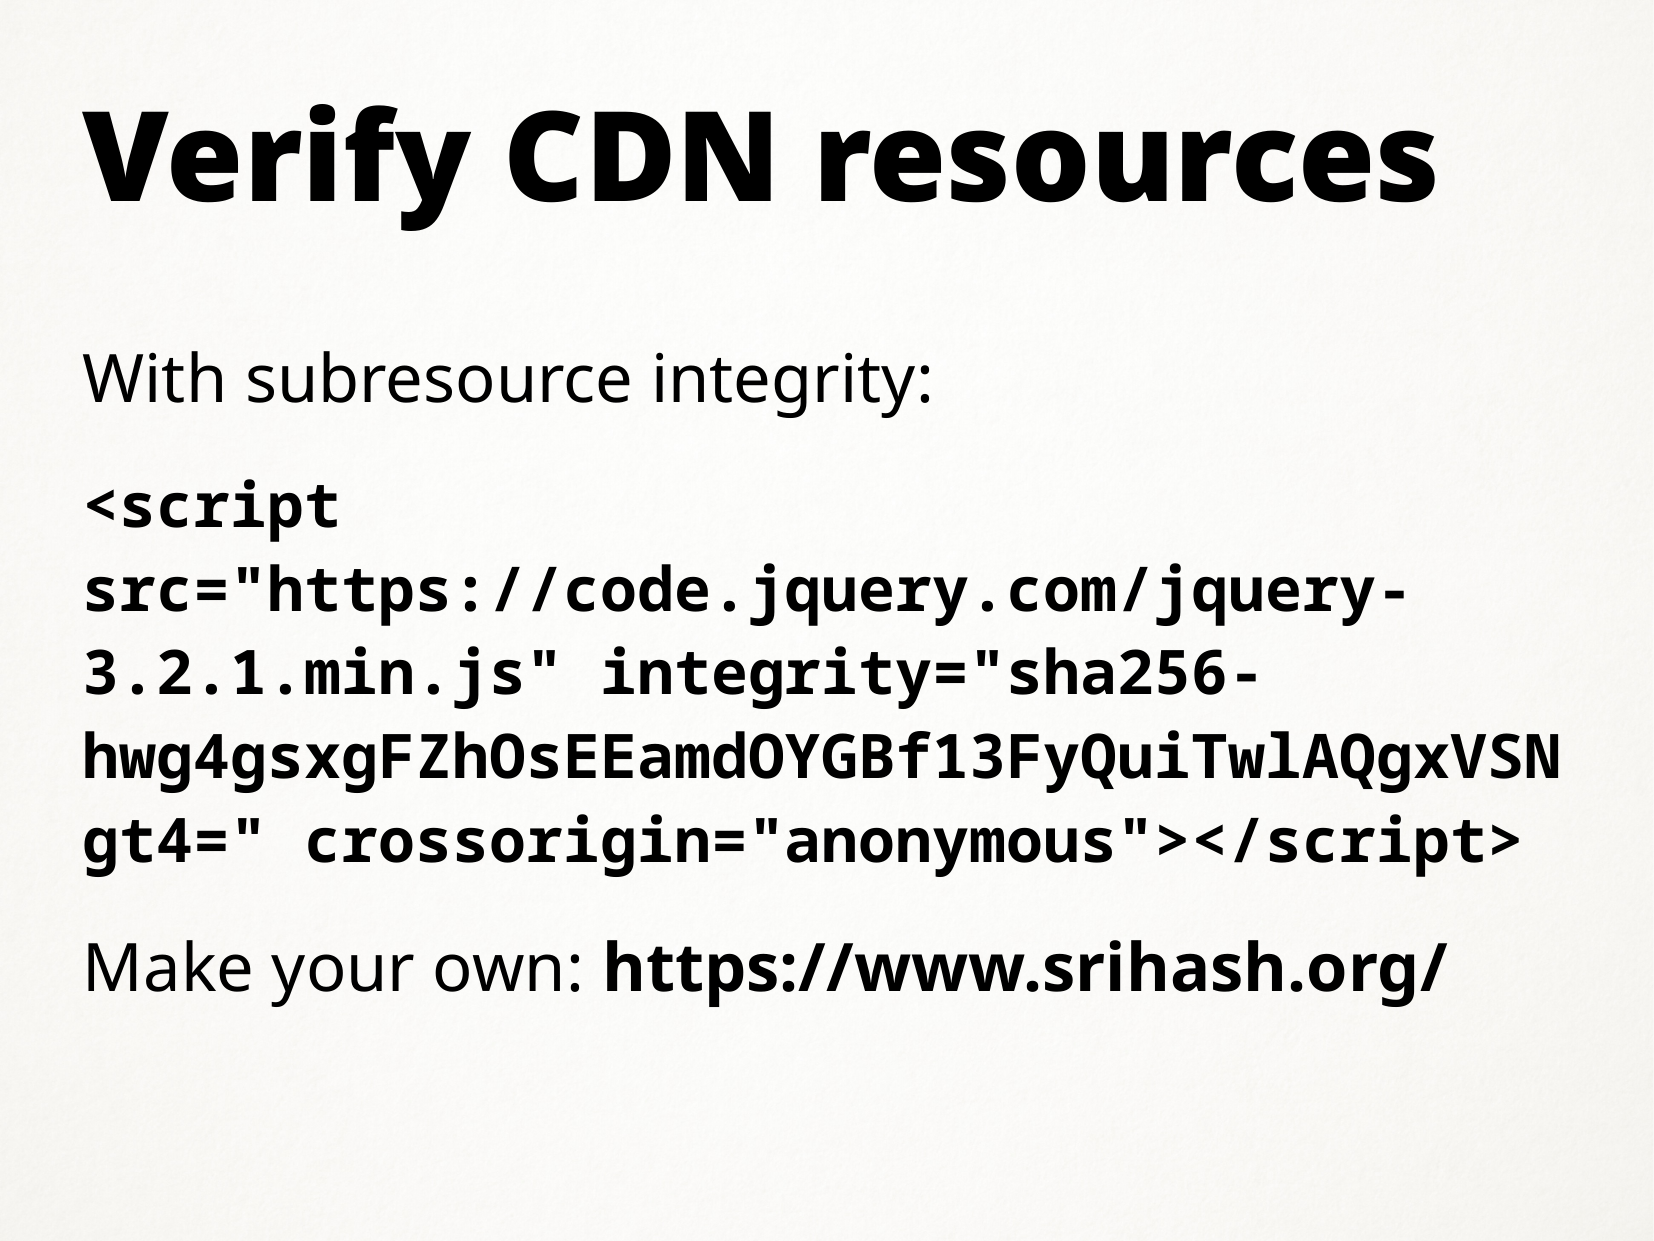

# Verify CDN resources
With subresource integrity:
<script src="https://code.jquery.com/jquery-3.2.1.min.js" integrity="sha256-hwg4gsxgFZhOsEEamdOYGBf13FyQuiTwlAQgxVSNgt4=" crossorigin="anonymous"></script>
Make your own: https://www.srihash.org/